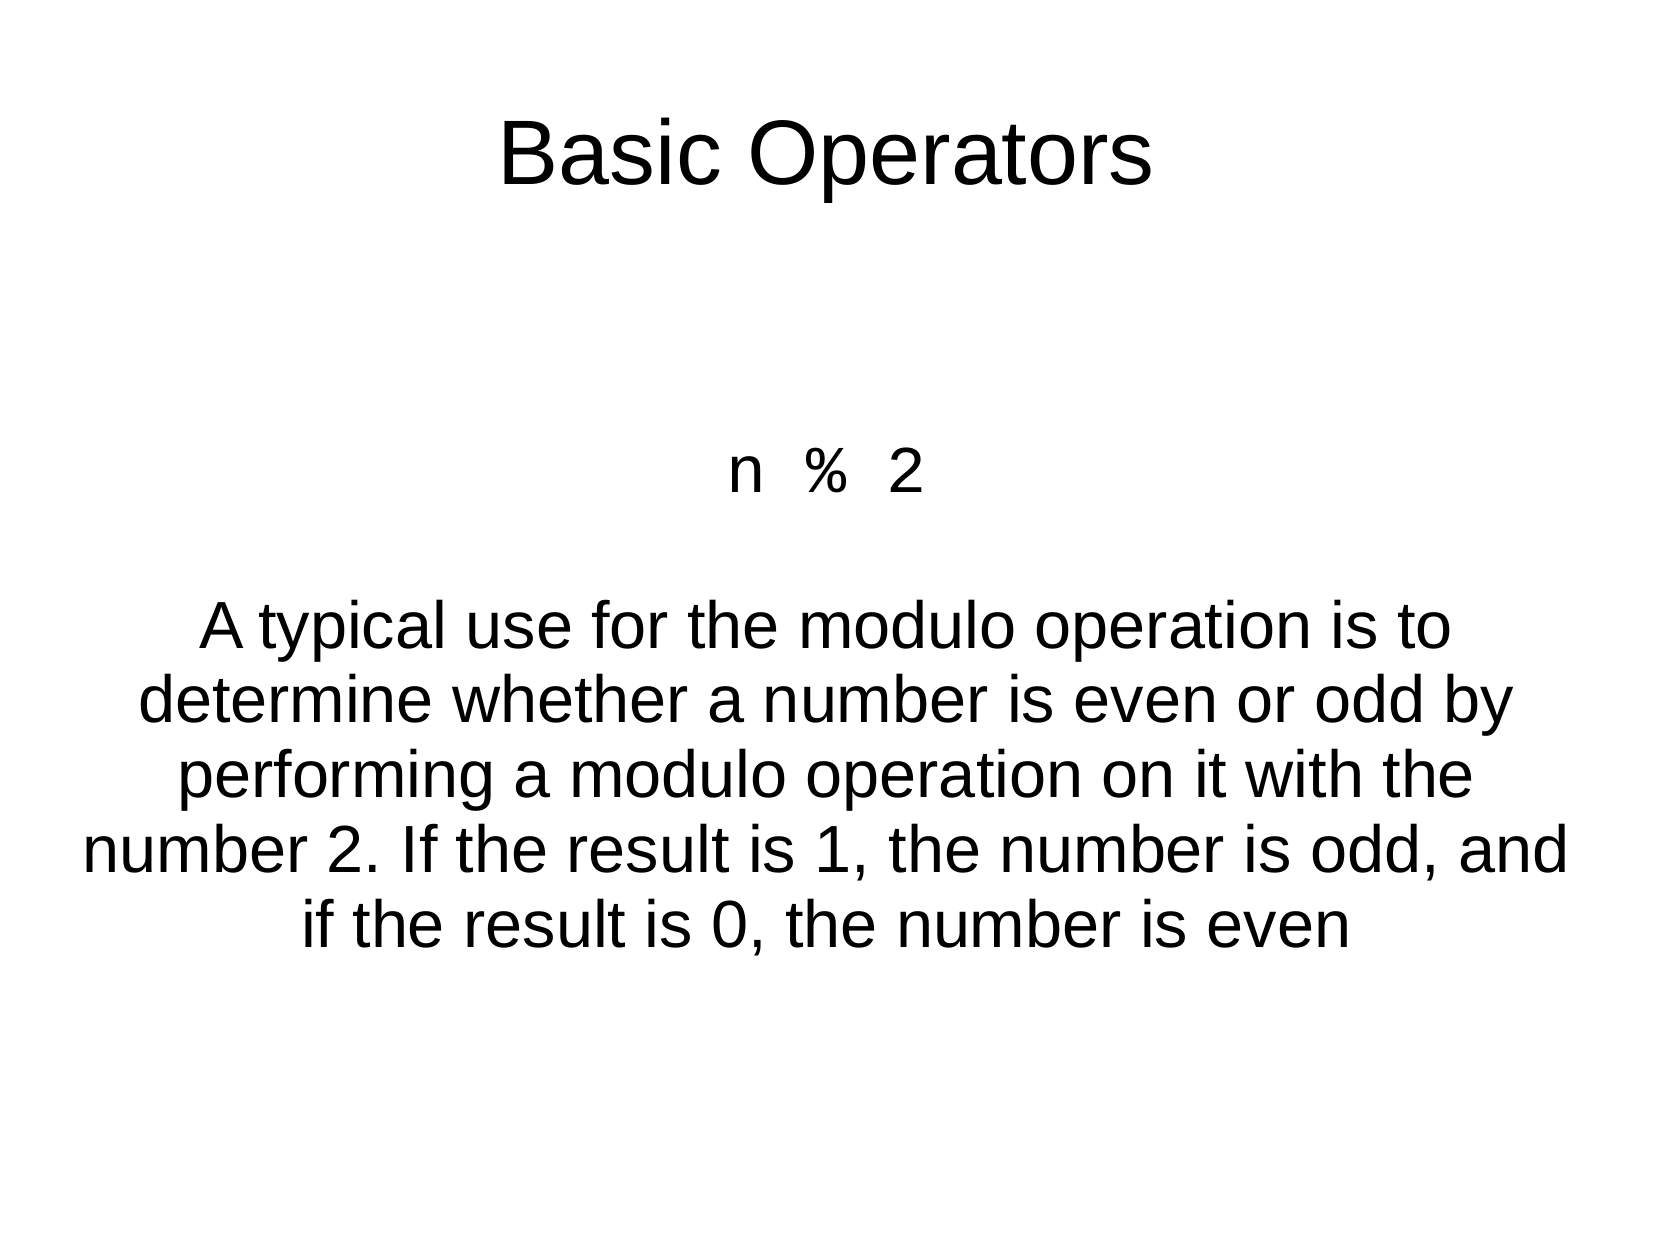

# Basic Operators
n % 2
A typical use for the modulo operation is to determine whether a number is even or odd by performing a modulo operation on it with the number 2. If the result is 1, the number is odd, and if the result is 0, the number is even